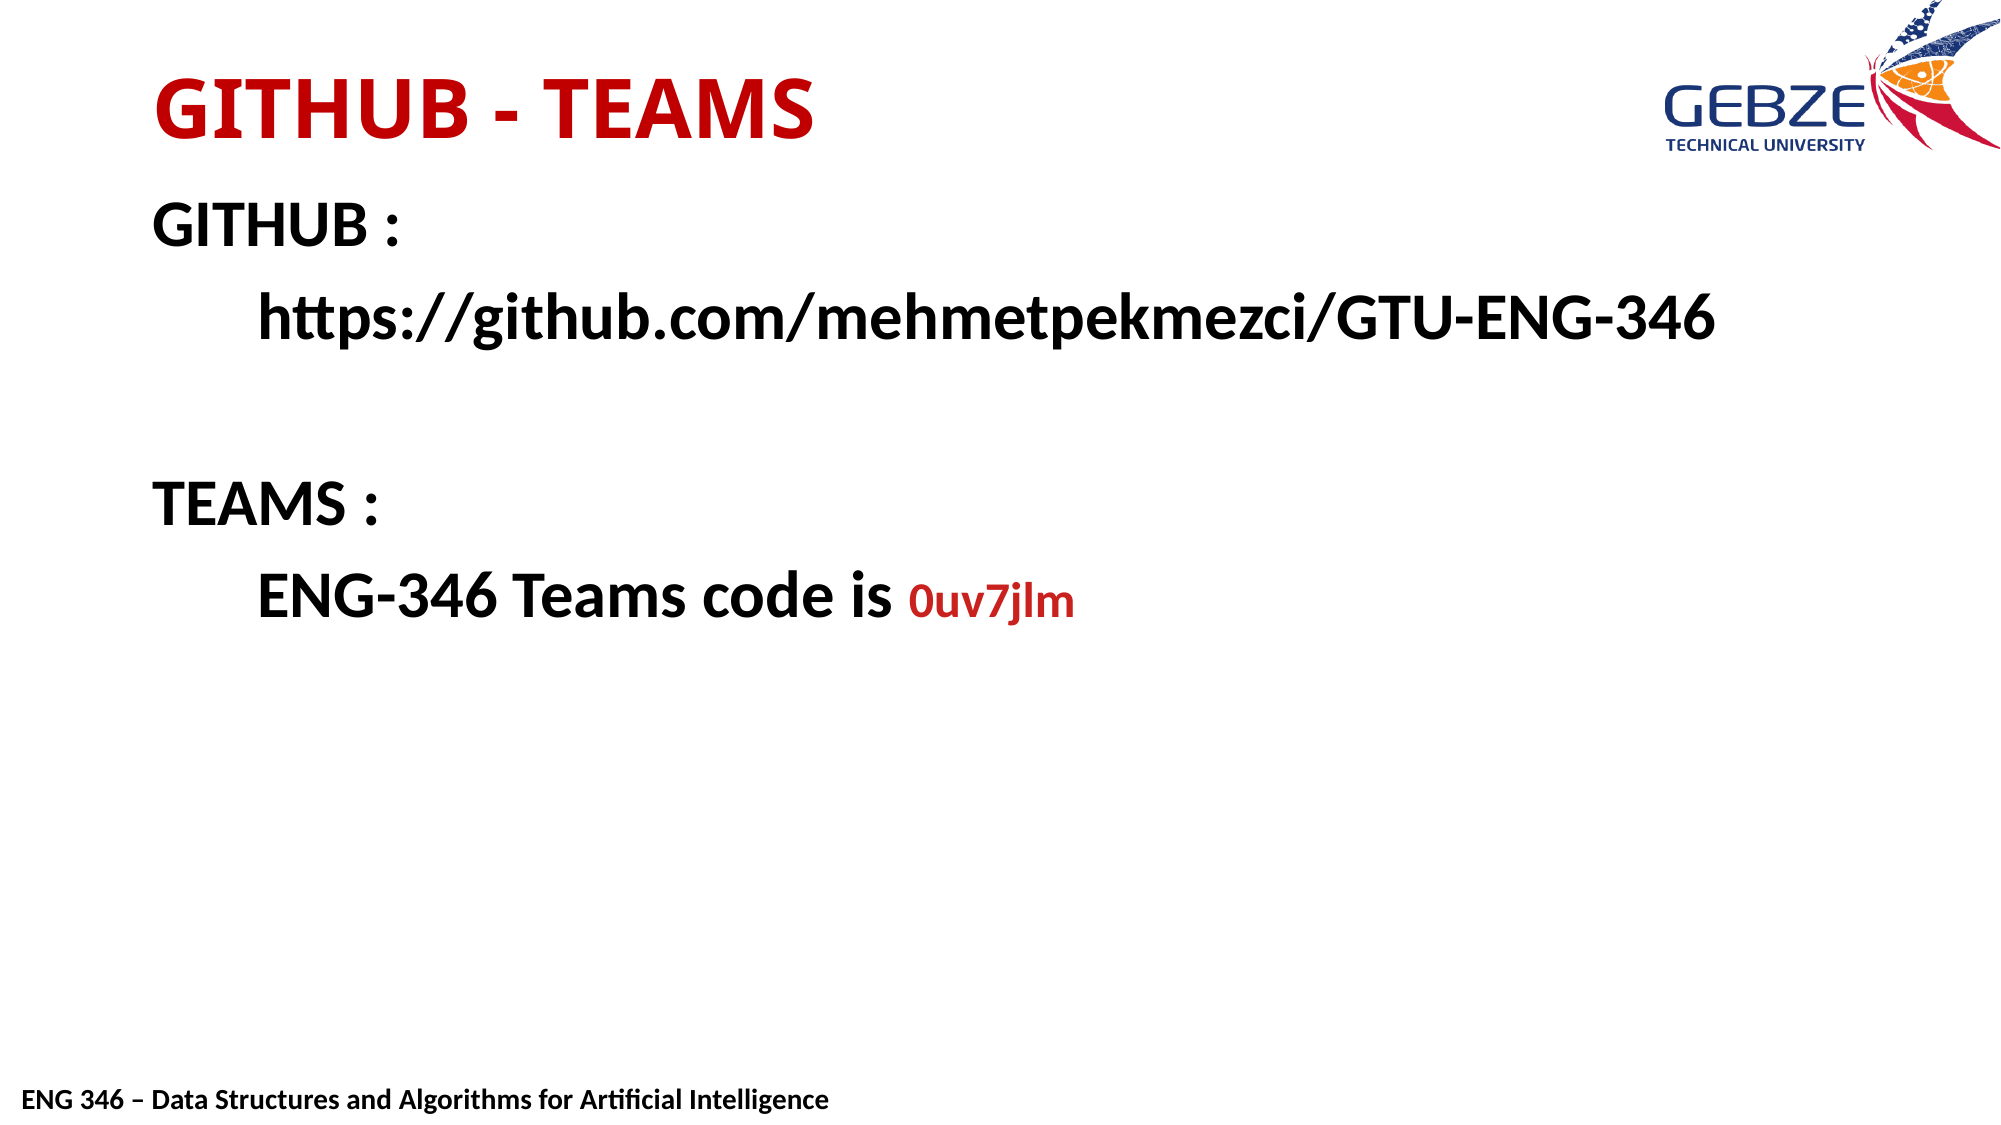

# GITHUB - TEAMS
GITHUB :
 https://github.com/mehmetpekmezci/GTU-ENG-346
TEAMS :
 ENG-346 Teams code is 0uv7jlm